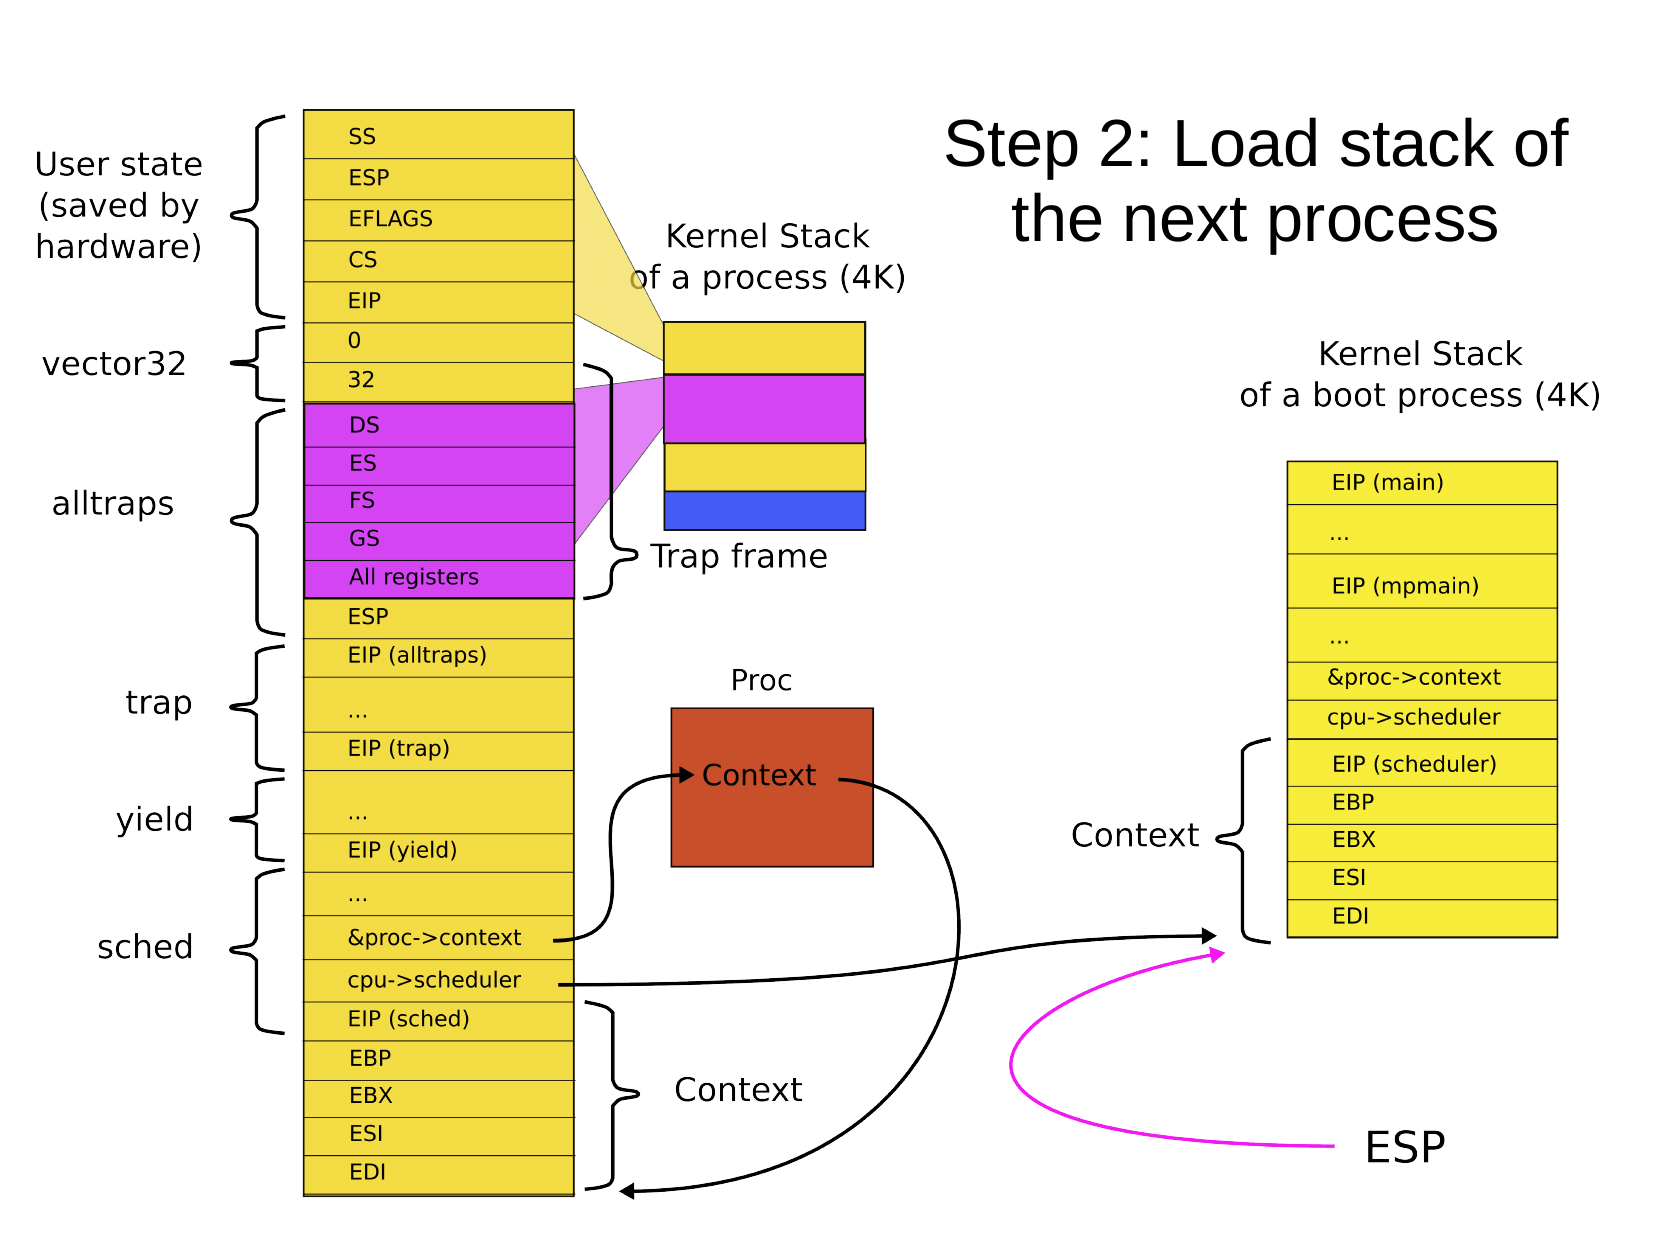

# Step 2: Load stack of the next process